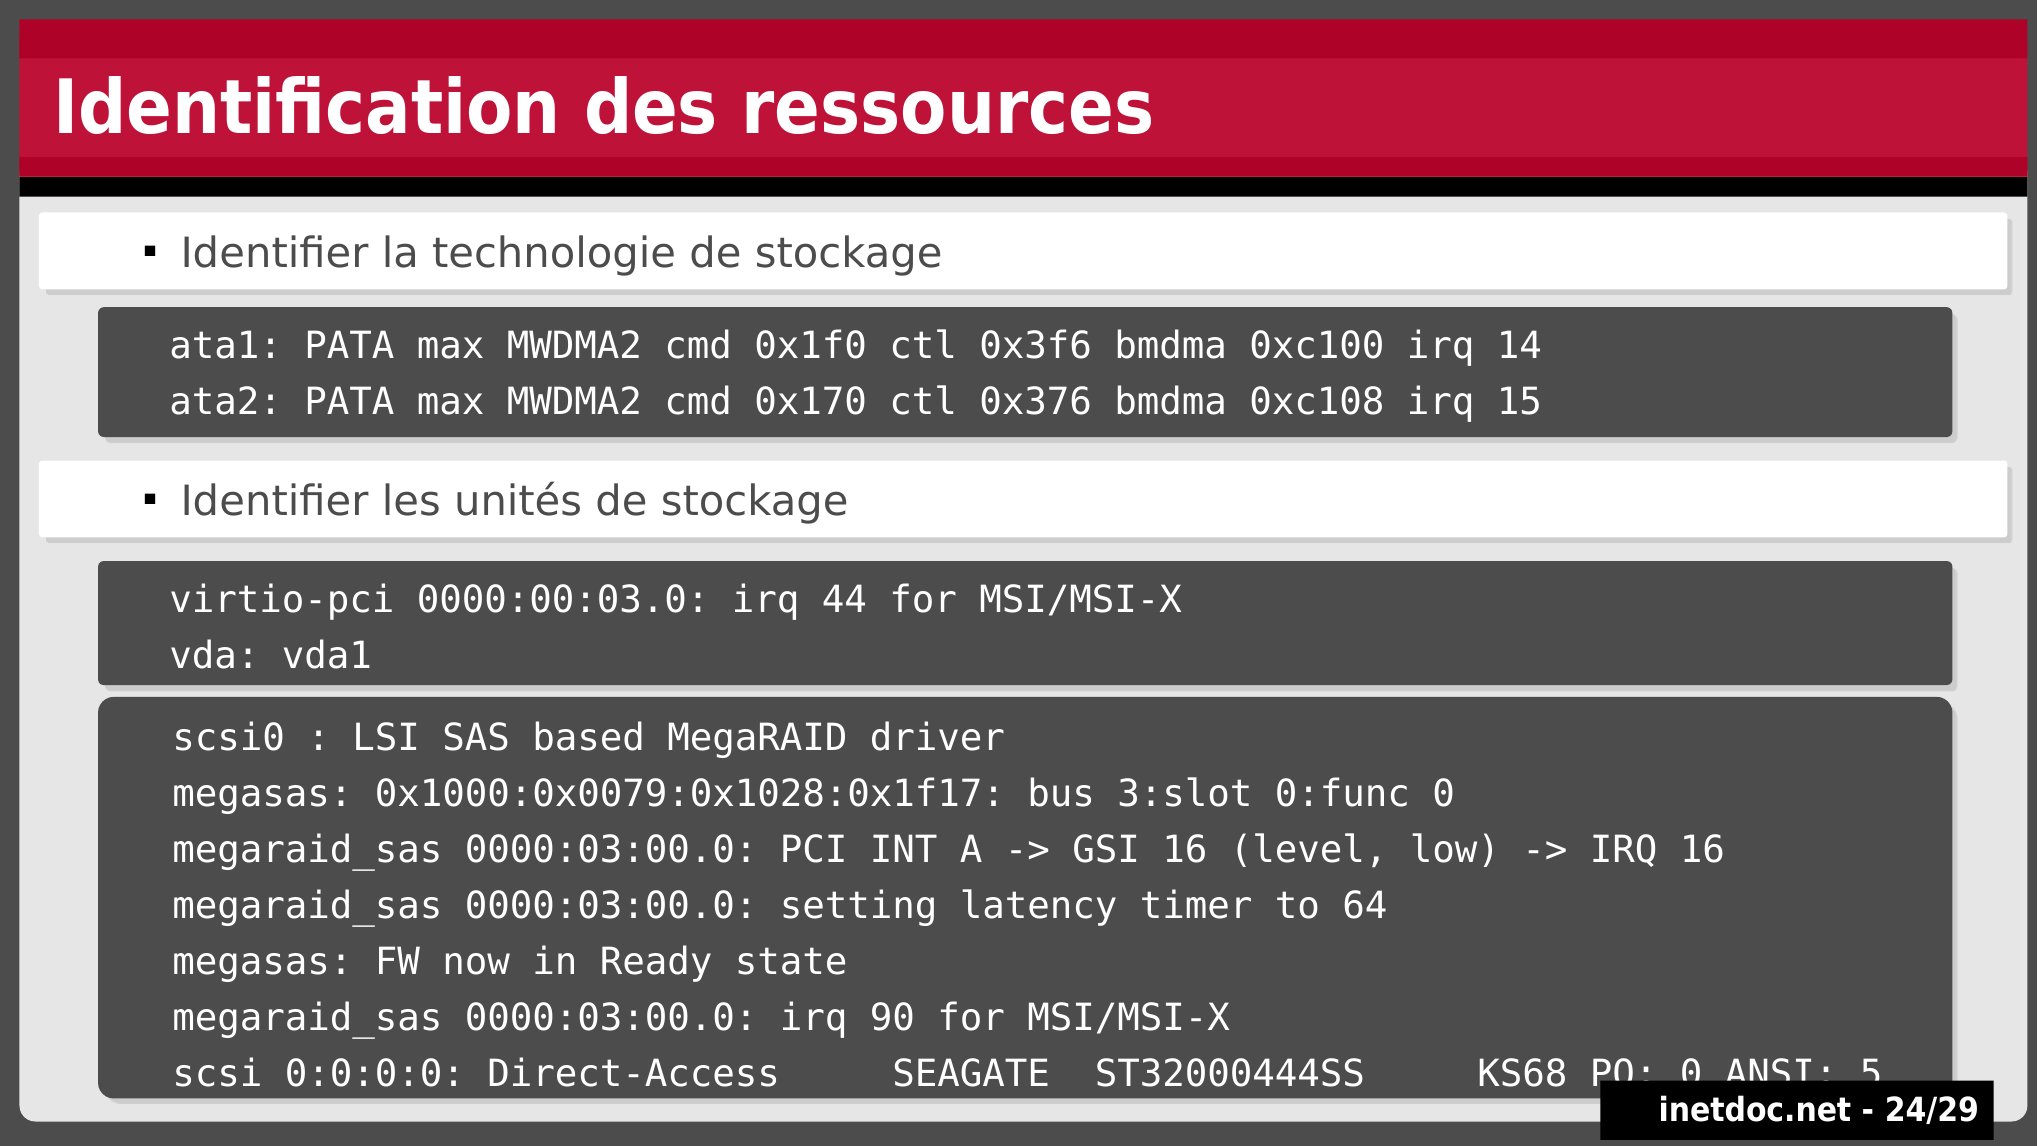

Identification des ressources
Identifier la technologie de stockage
ata1: PATA max MWDMA2 cmd 0x1f0 ctl 0x3f6 bmdma 0xc100 irq 14
ata2: PATA max MWDMA2 cmd 0x170 ctl 0x376 bmdma 0xc108 irq 15
Identifier les unités de stockage
virtio-pci 0000:00:03.0: irq 44 for MSI/MSI-X
vda: vda1
scsi0 : LSI SAS based MegaRAID driver
megasas: 0x1000:0x0079:0x1028:0x1f17: bus 3:slot 0:func 0
megaraid_sas 0000:03:00.0: PCI INT A -> GSI 16 (level, low) -> IRQ 16
megaraid_sas 0000:03:00.0: setting latency timer to 64
megasas: FW now in Ready state
megaraid_sas 0000:03:00.0: irq 90 for MSI/MSI-X
scsi 0:0:0:0: Direct-Access SEAGATE ST32000444SS KS68 PQ: 0 ANSI: 5
inetdoc.net - /29